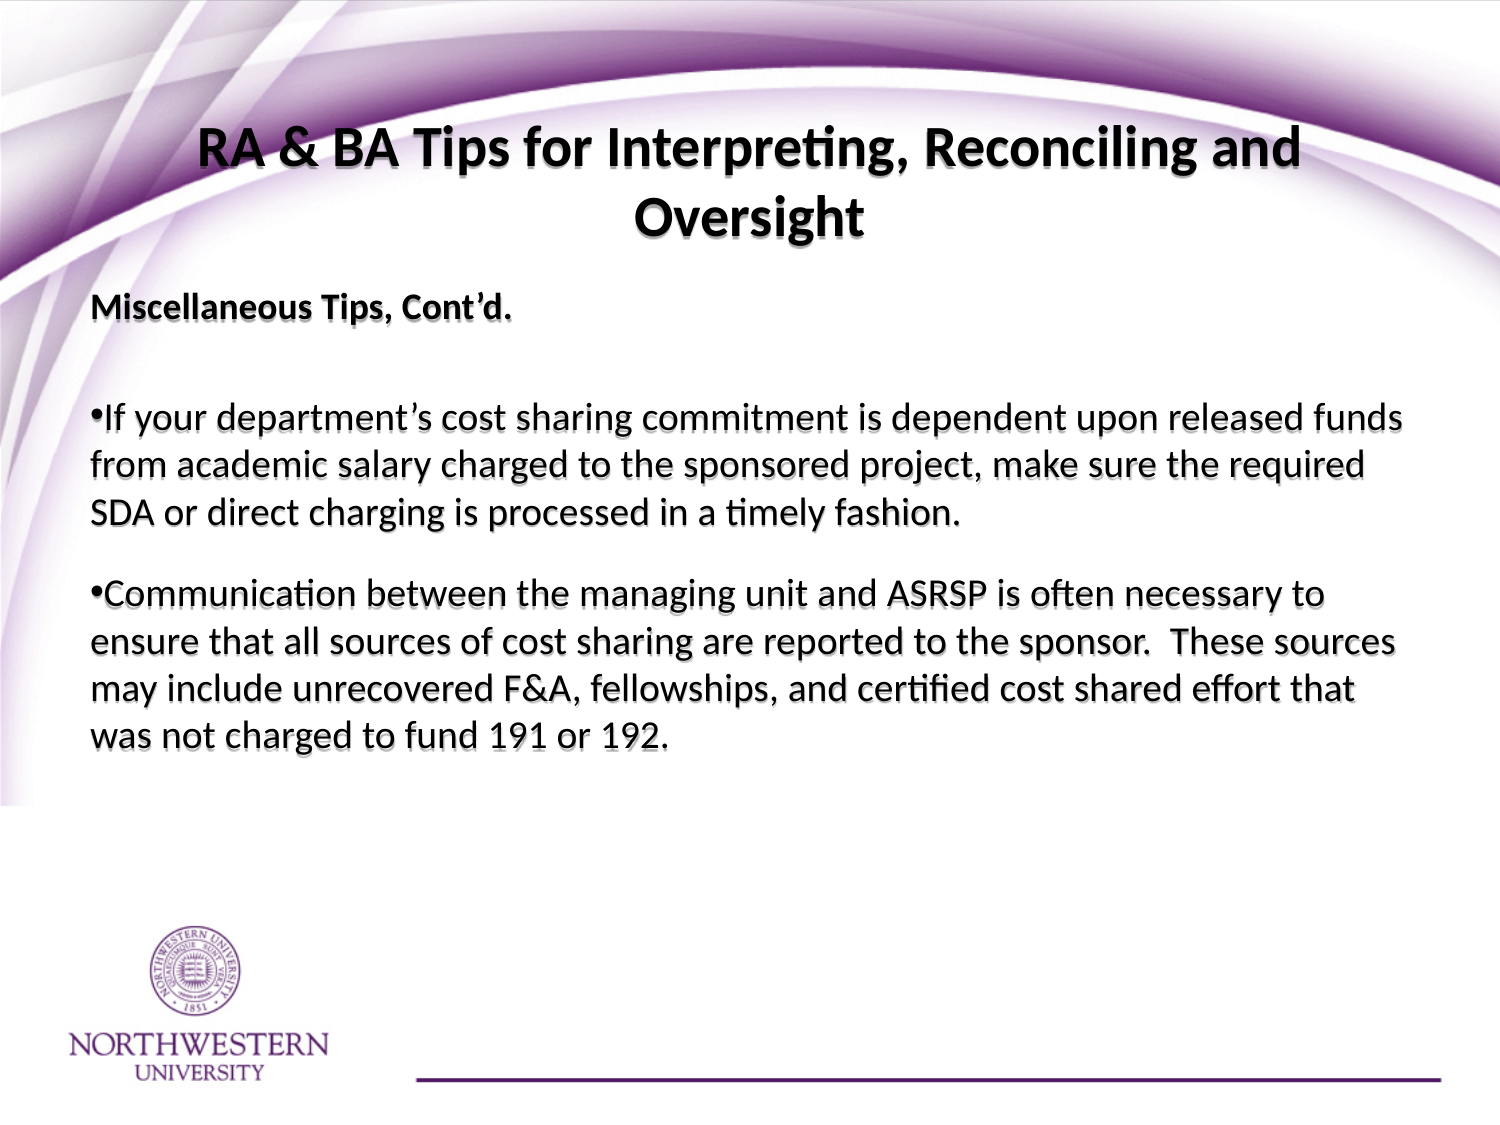

# RA & BA Tips for Interpreting, Reconciling and Oversight
Miscellaneous Tips, Cont’d.
If your department’s cost sharing commitment is dependent upon released funds from academic salary charged to the sponsored project, make sure the required SDA or direct charging is processed in a timely fashion.
Communication between the managing unit and ASRSP is often necessary to ensure that all sources of cost sharing are reported to the sponsor. These sources may include unrecovered F&A, fellowships, and certified cost shared effort that was not charged to fund 191 or 192.